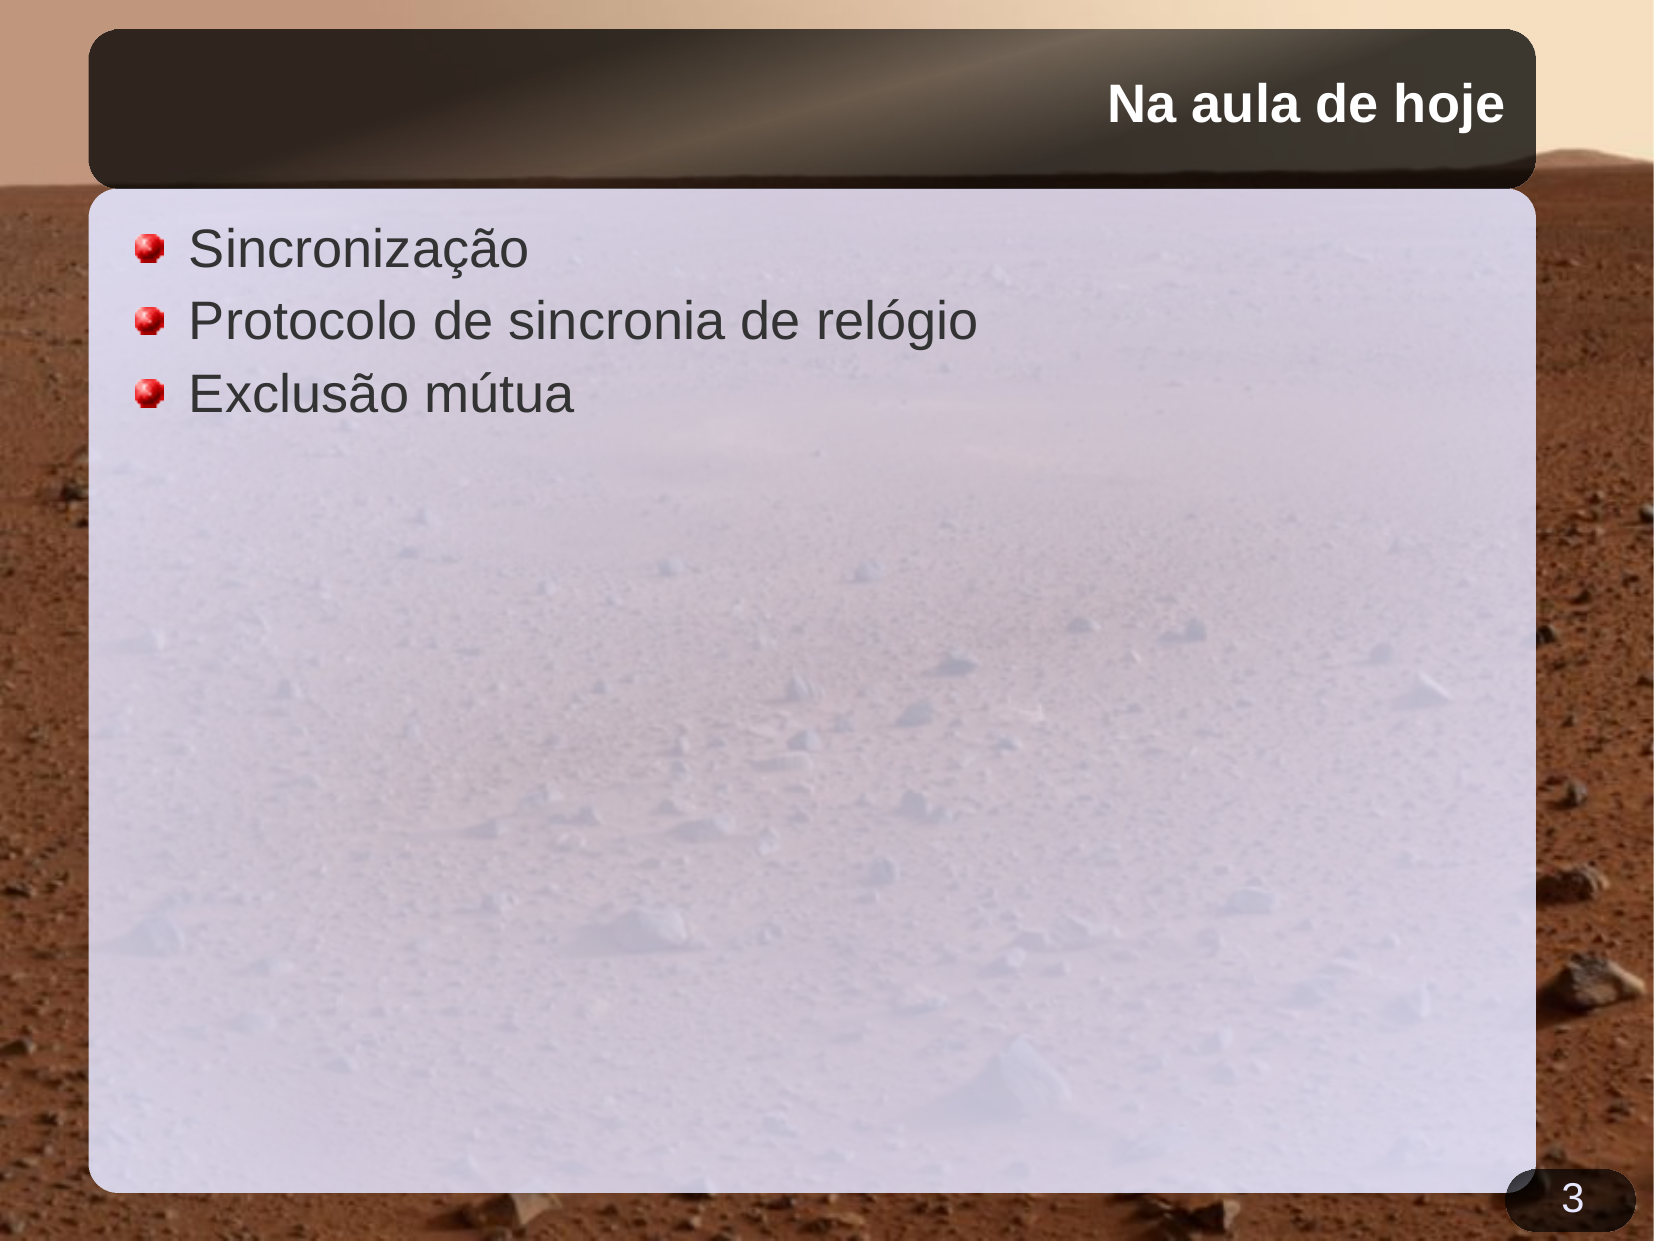

# Na aula de hoje
Sincronização
Protocolo de sincronia de relógio
Exclusão mútua